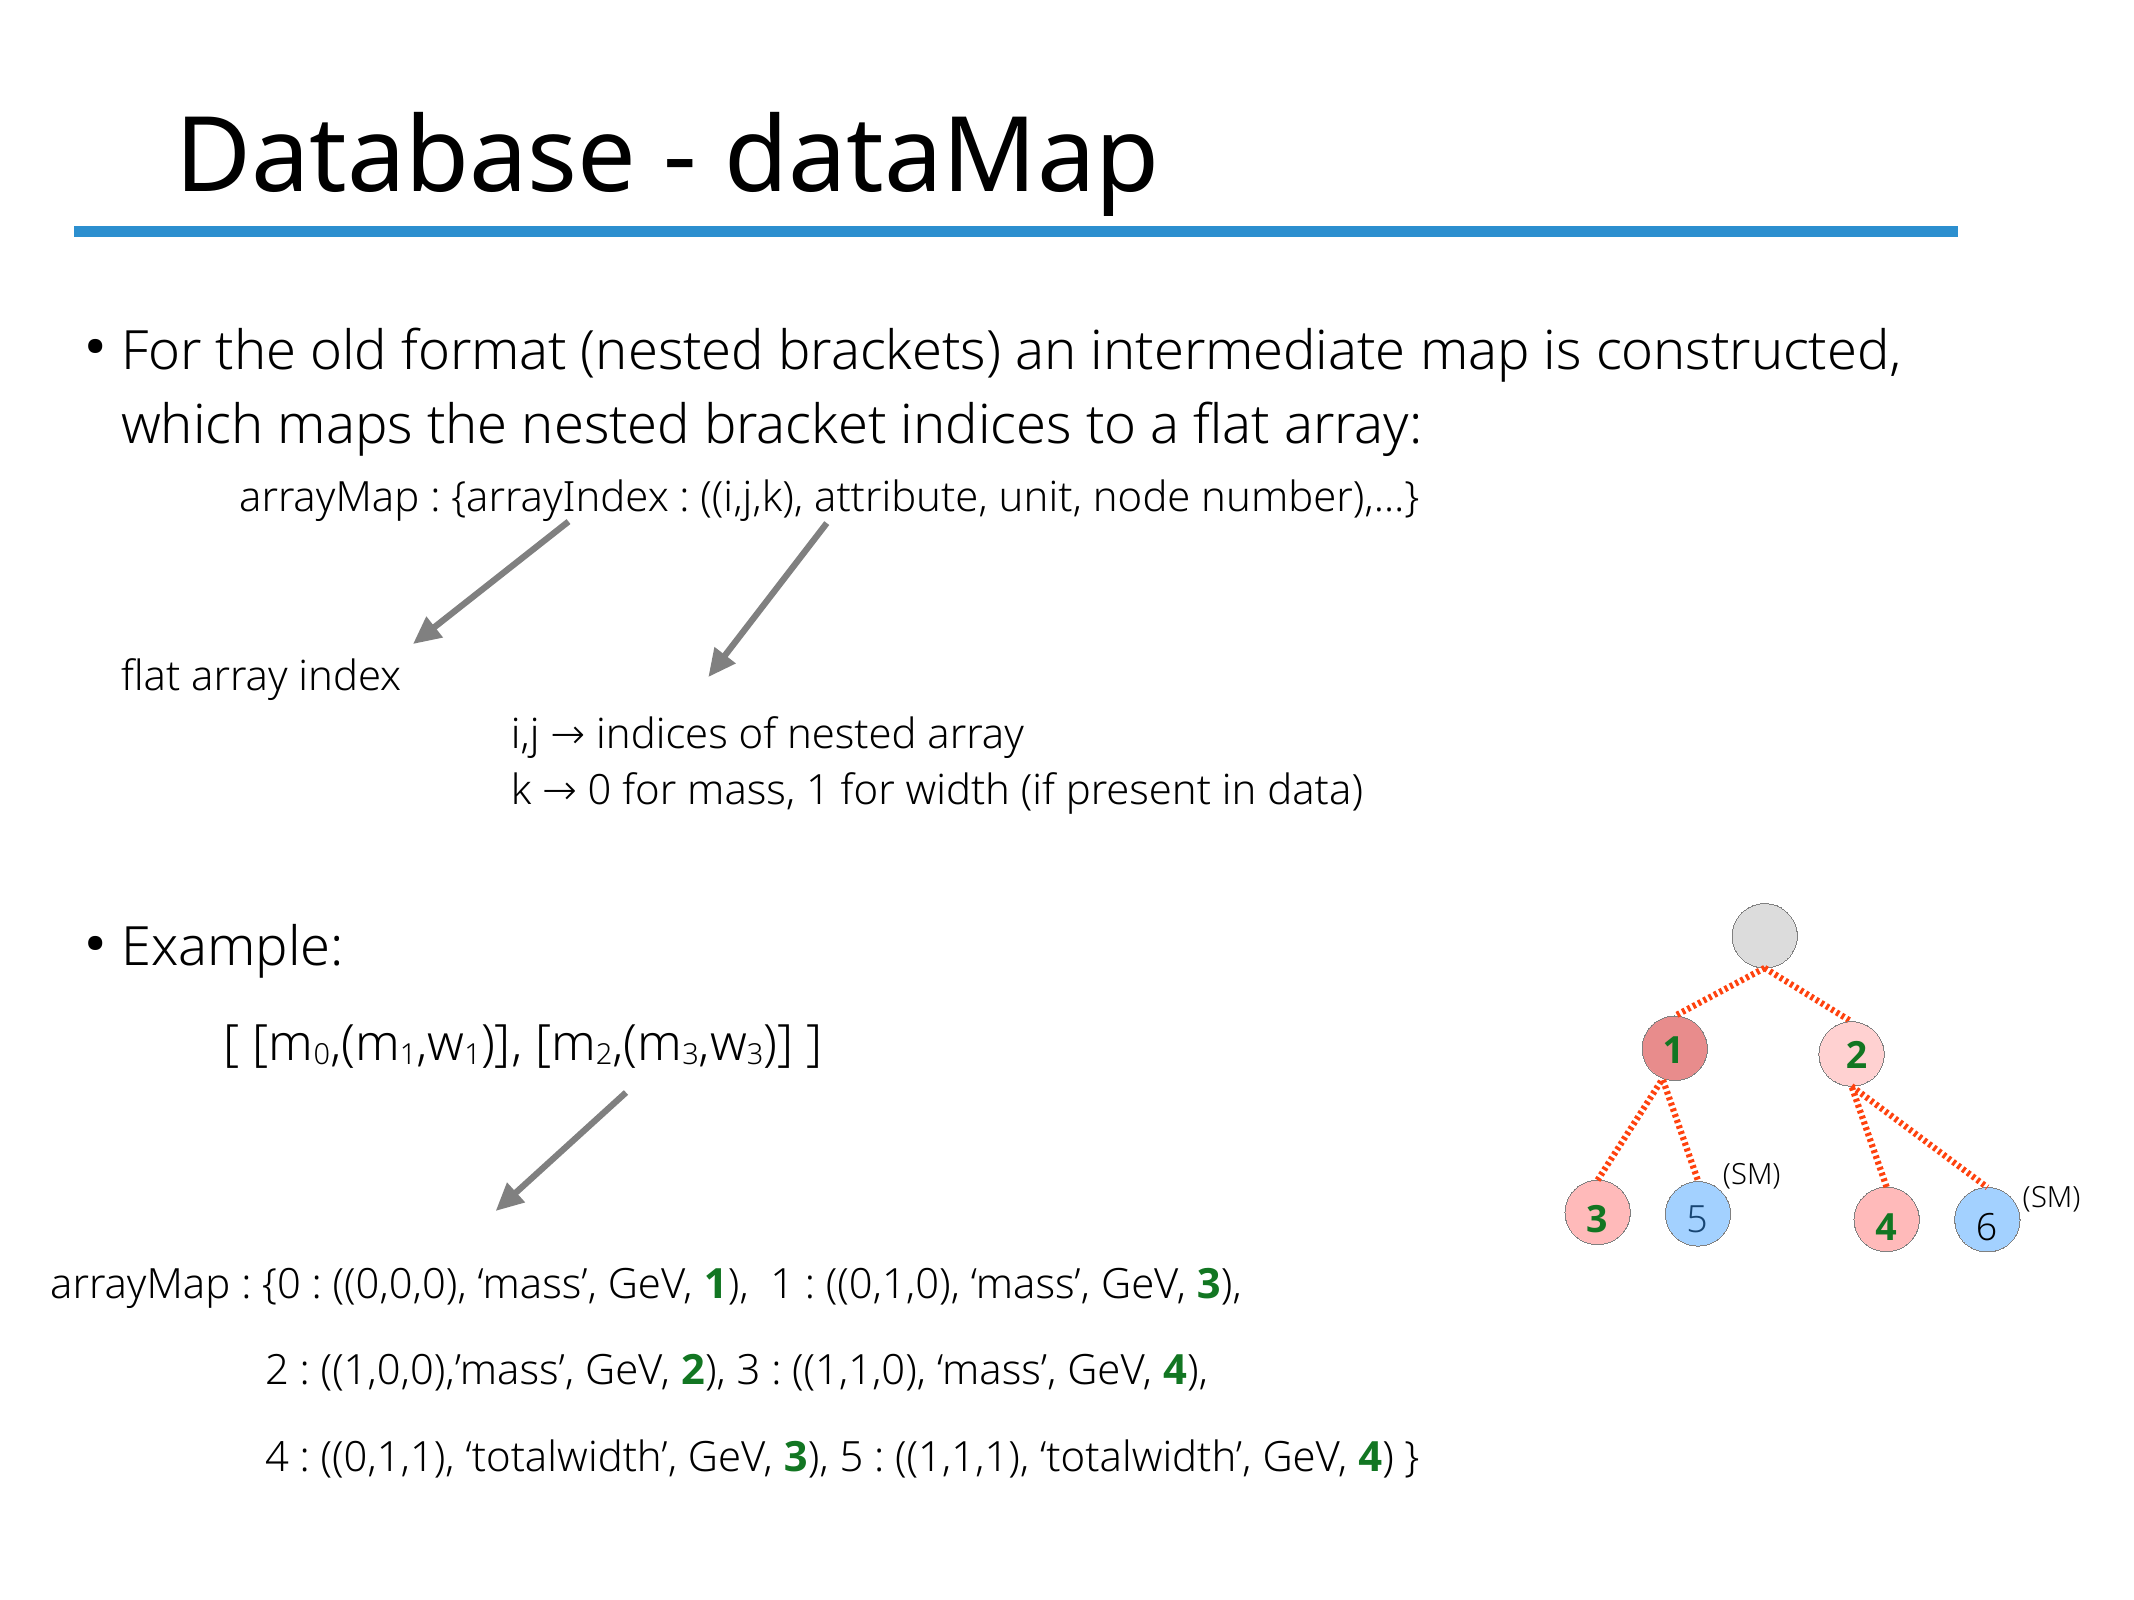

Database - dataMap
For the old format (nested brackets) an intermediate map is constructed, which maps the nested bracket indices to a flat array:
arrayMap : {arrayIndex : ((i,j,k), attribute, unit, node number),…}
flat array index
i,j → indices of nested array
k → 0 for mass, 1 for width (if present in data)
Example:
[ [m0,(m1,w1)], [m2,(m3,w3)] ]
1
2
(SM)
(SM)
3
5
4
6
arrayMap : {0 : ((0,0,0), ‘mass’, GeV, 1), 1 : ((0,1,0), ‘mass’, GeV, 3),
 2 : ((1,0,0),’mass’, GeV, 2), 3 : ((1,1,0), ‘mass’, GeV, 4),
 4 : ((0,1,1), ‘totalwidth’, GeV, 3), 5 : ((1,1,1), ‘totalwidth’, GeV, 4) }